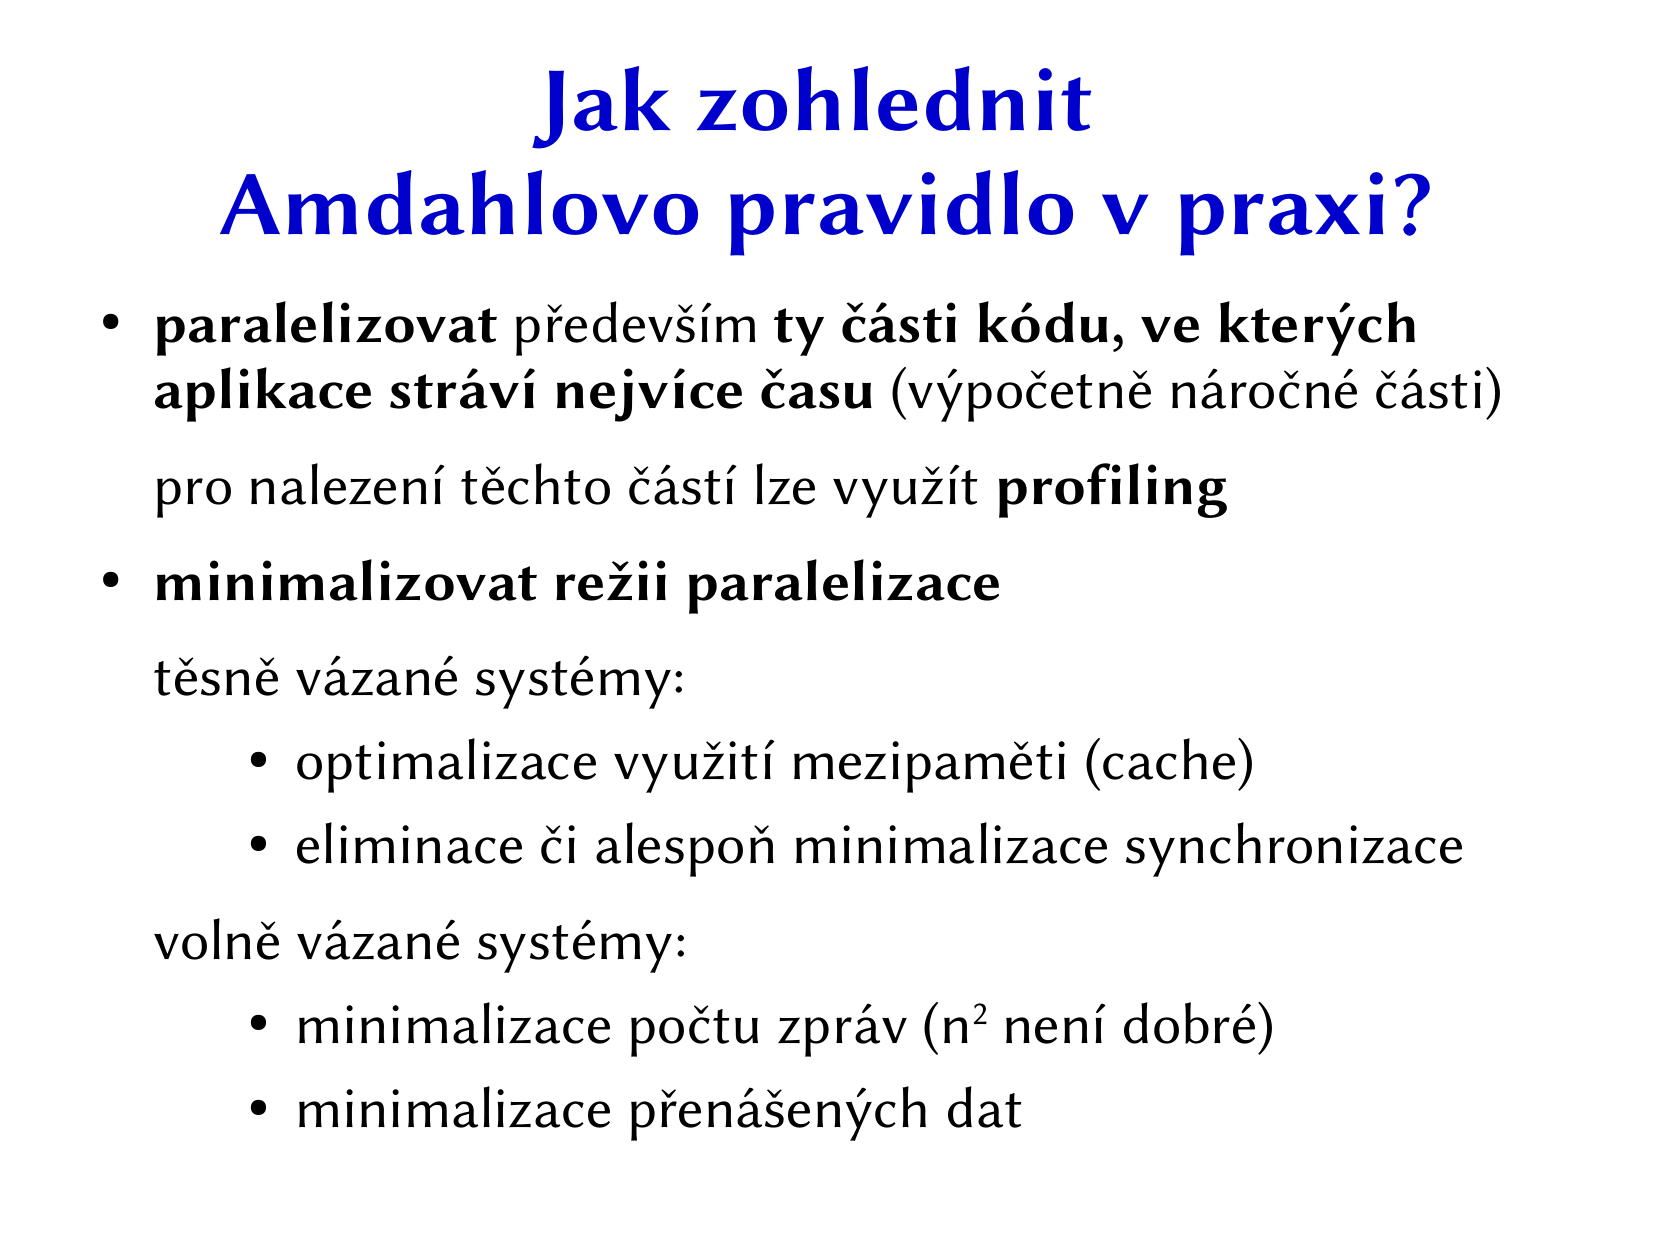

# Jak zohlednit Amdahlovo pravidlo v praxi?
paralelizovat především ty části kódu, ve kterých aplikace stráví nejvíce času (výpočetně náročné části)
pro nalezení těchto částí lze využít profiling
minimalizovat režii paralelizace
těsně vázané systémy:
optimalizace využití mezipaměti (cache)
eliminace či alespoň minimalizace synchronizace
volně vázané systémy:
minimalizace počtu zpráv (n2 není dobré)
minimalizace přenášených dat